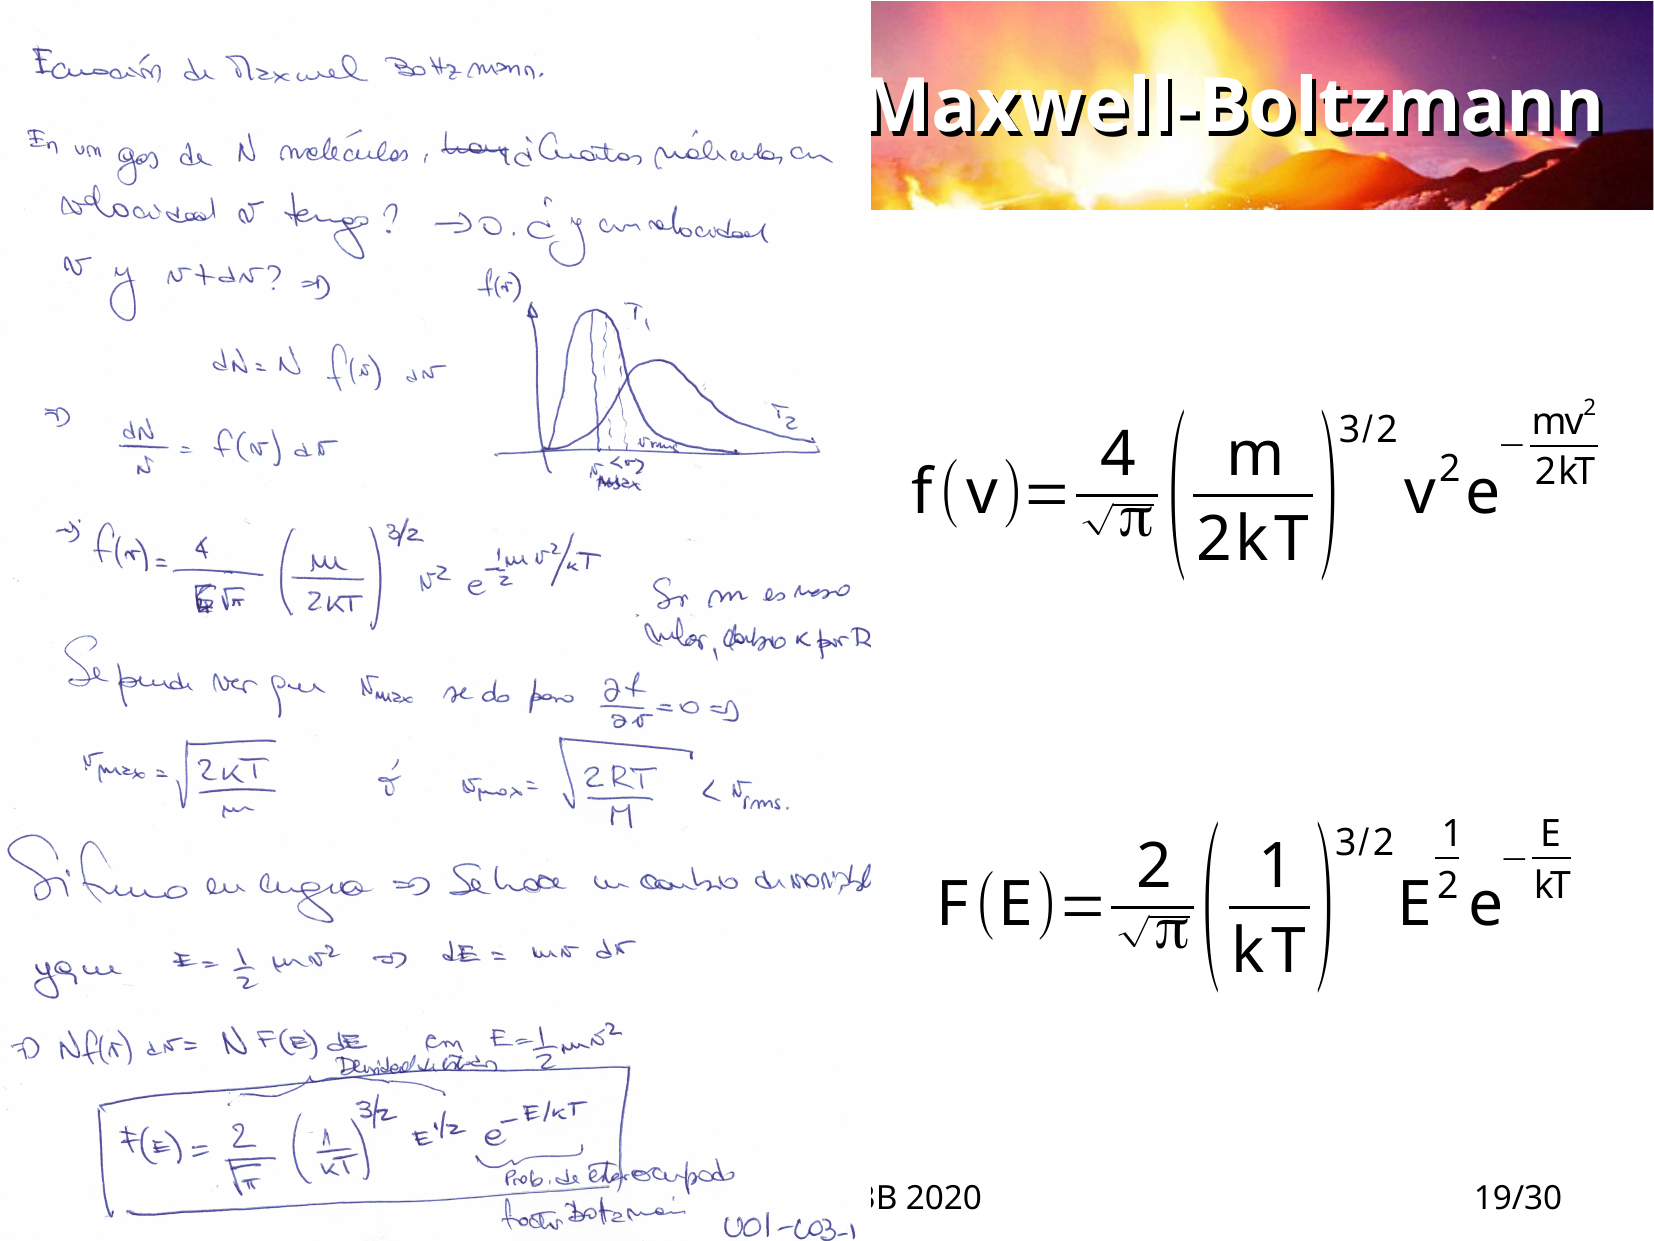

# Maxwell-Boltzmann
Mar 17, 2020
H. Asorey - F3B 2020
19